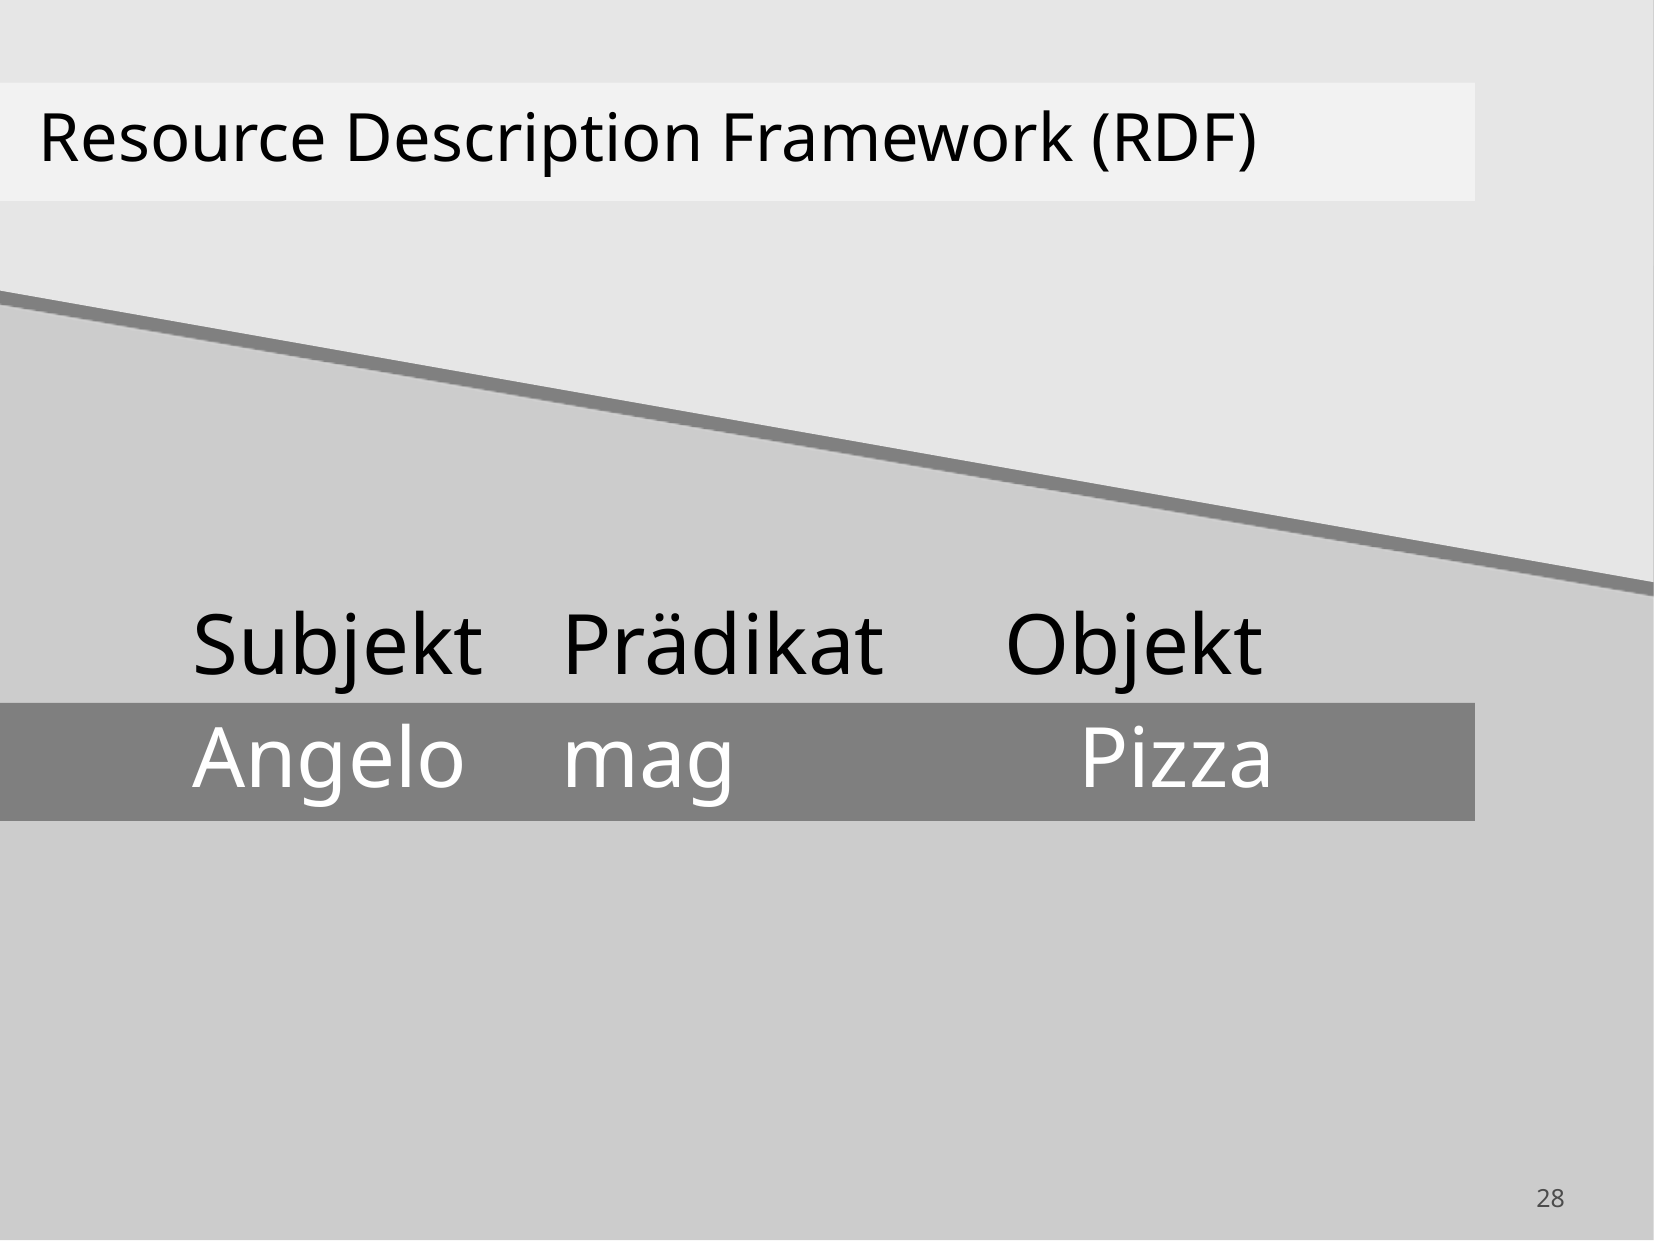

Resource Description Framework (RDF)
Subjekt		Prädikat		Objekt
Angelo		mag					Pizza